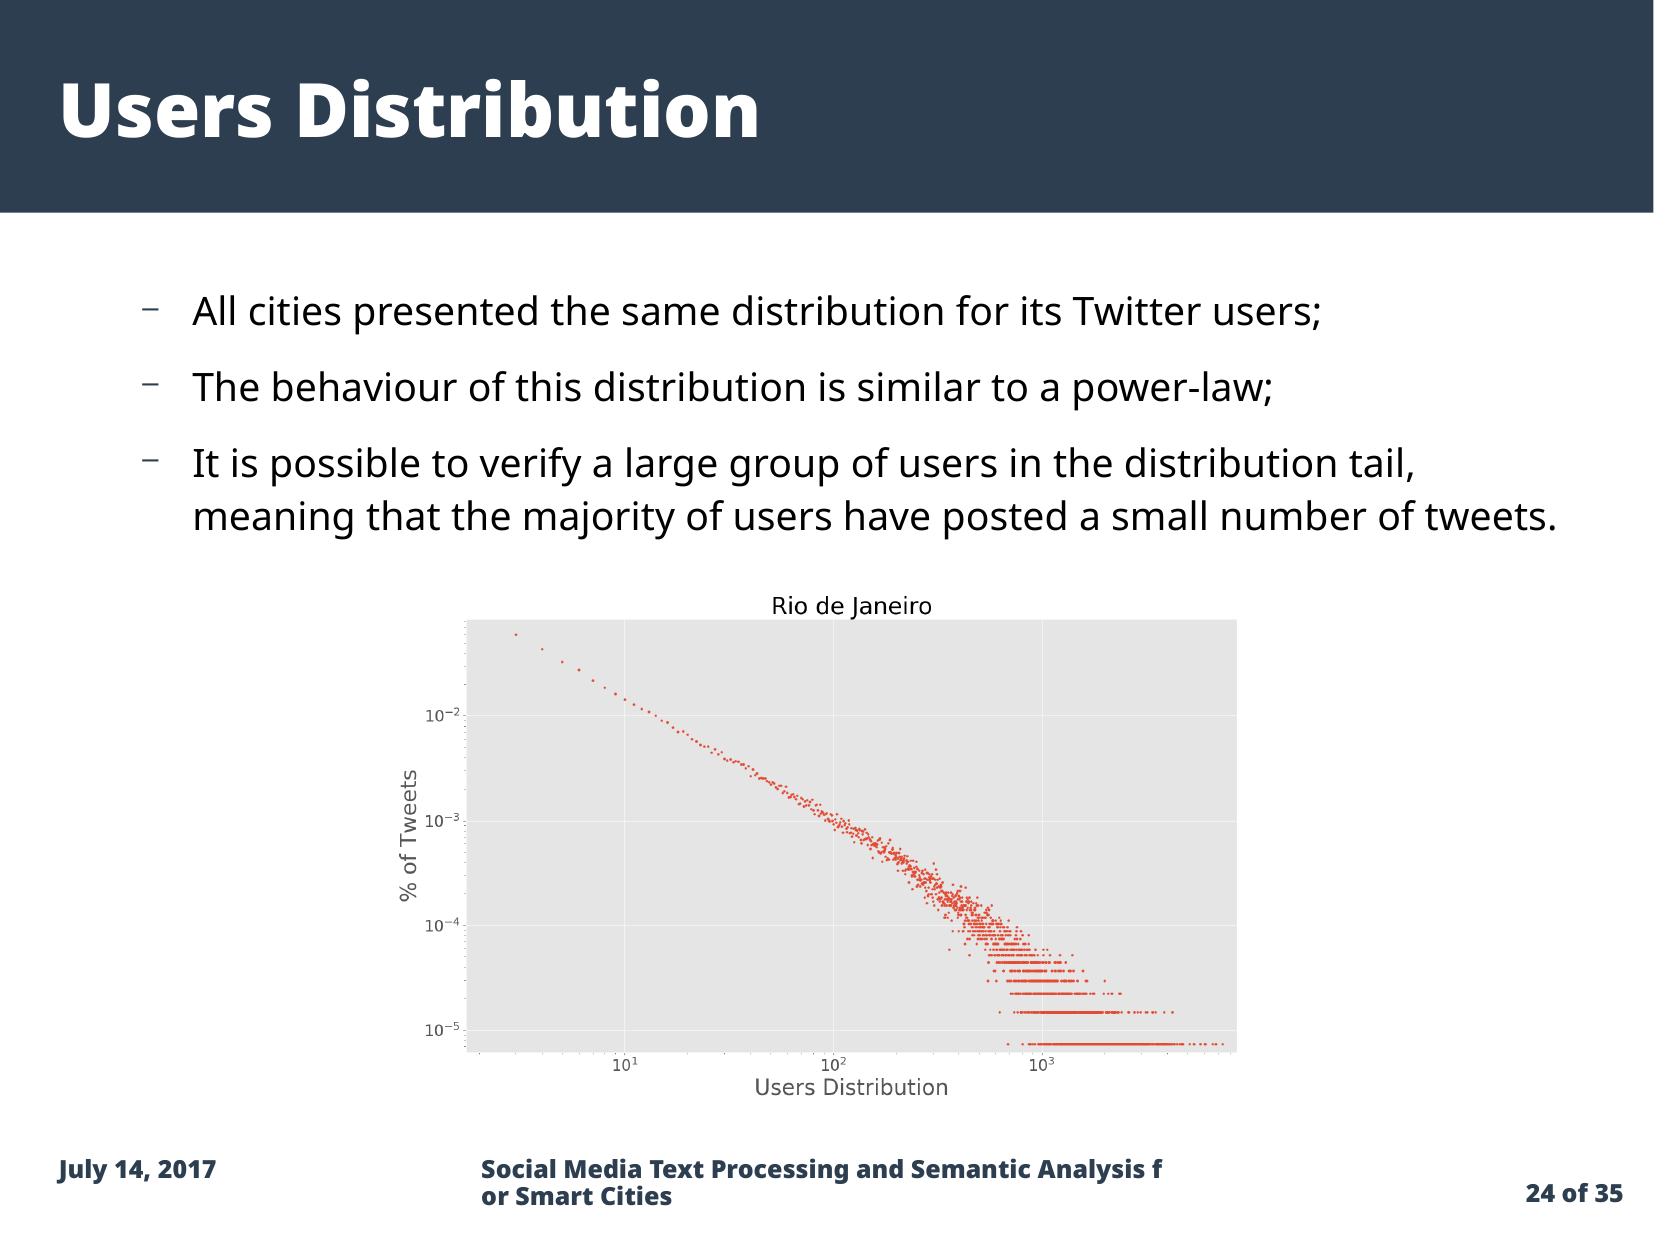

# Users Distribution
All cities presented the same distribution for its Twitter users;
The behaviour of this distribution is similar to a power-law;
It is possible to verify a large group of users in the distribution tail, meaning that the majority of users have posted a small number of tweets.
July 14, 2017
Social Media Text Processing and Semantic Analysis for Smart Cities
24